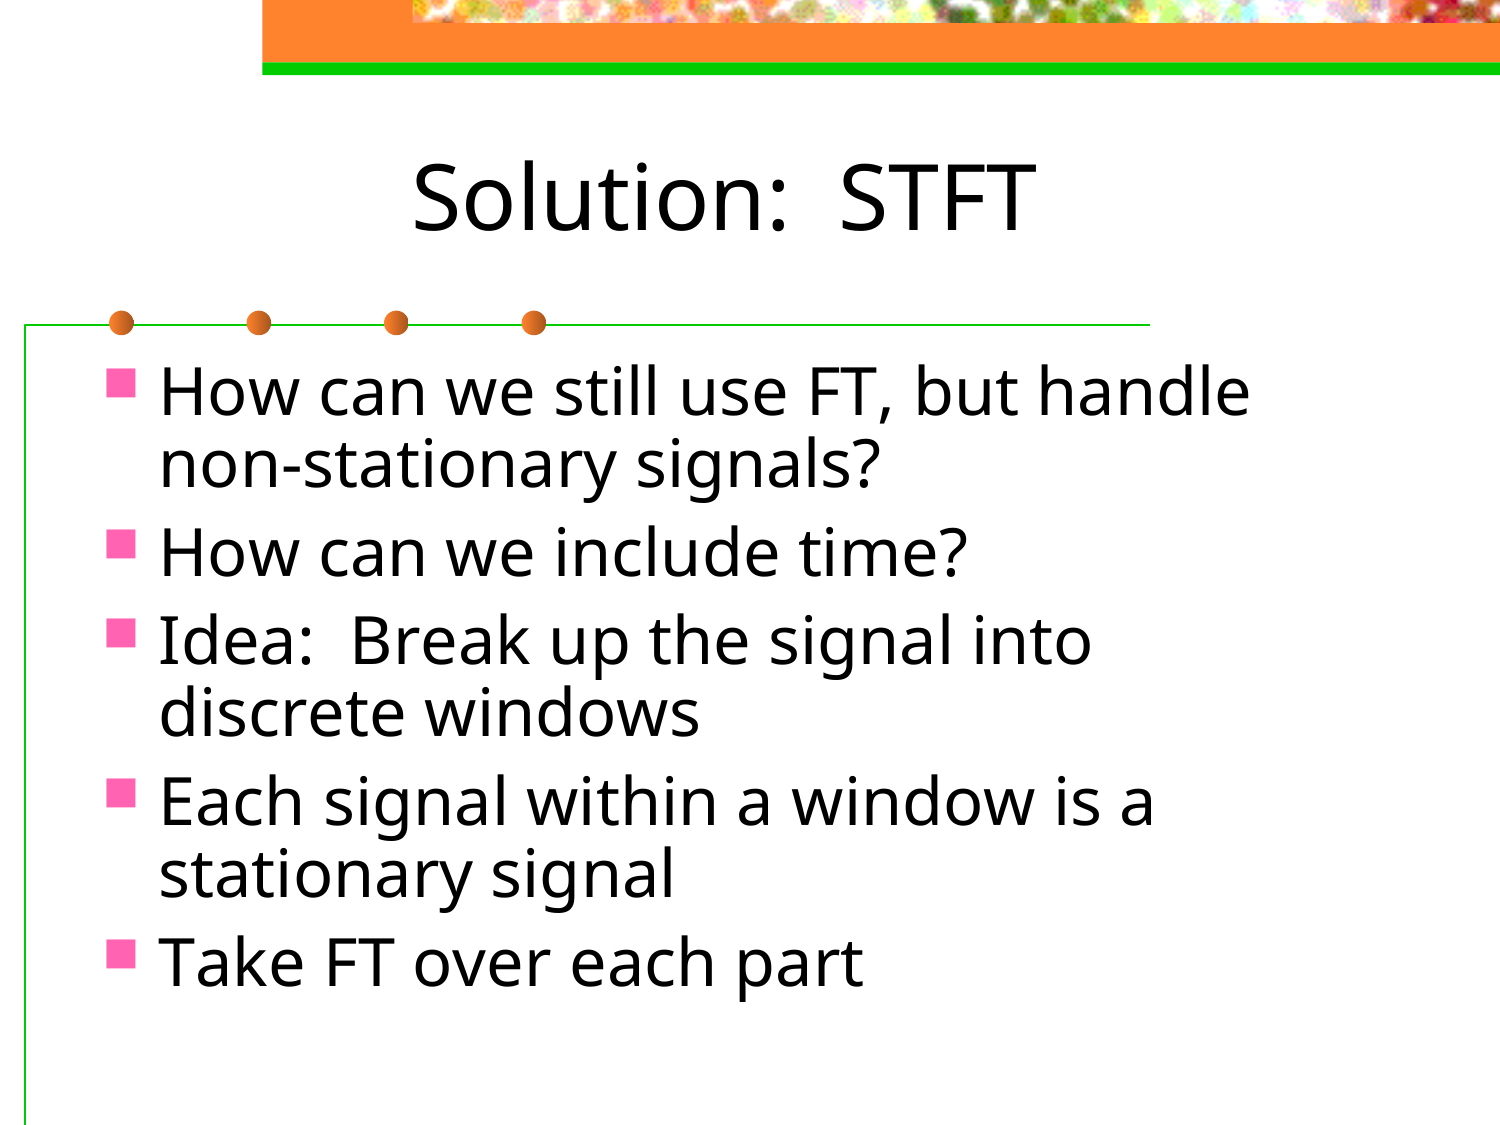

# Solution: STFT
How can we still use FT, but handle non-stationary signals?
How can we include time?
Idea: Break up the signal into discrete windows
Each signal within a window is a stationary signal
Take FT over each part